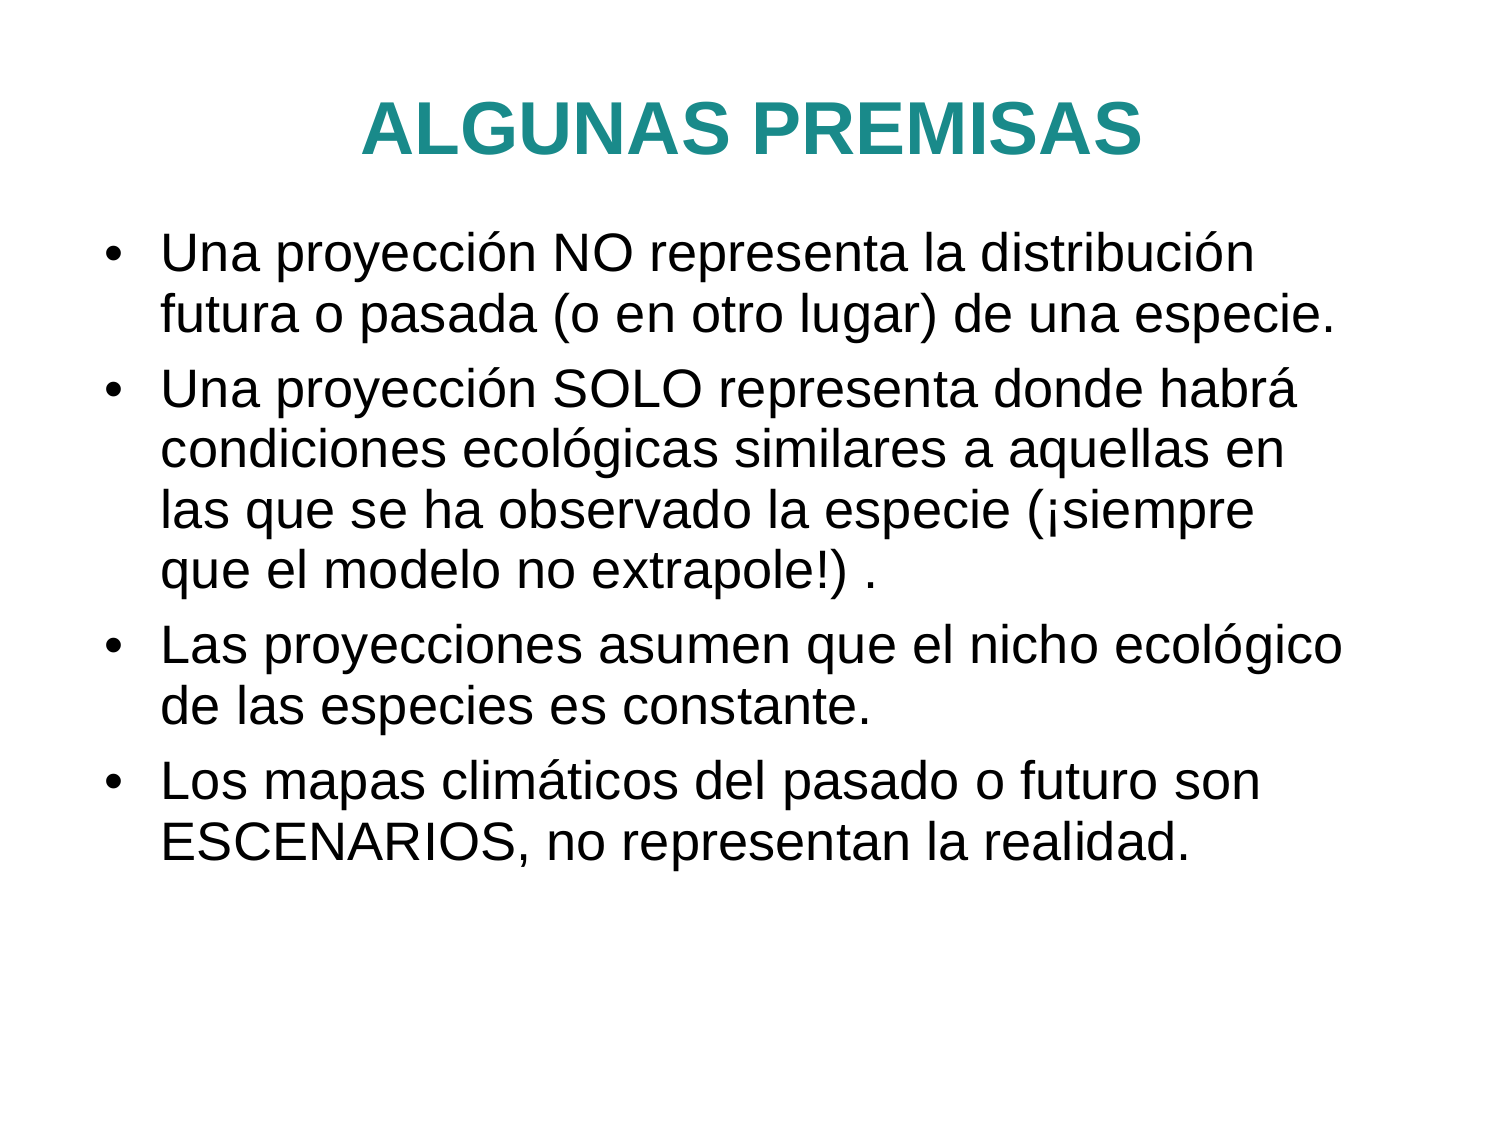

# ALGUNAS PREMISAS
Una proyección NO representa la distribución futura o pasada (o en otro lugar) de una especie.
Una proyección SOLO representa donde habrá condiciones ecológicas similares a aquellas en las que se ha observado la especie (¡siempre que el modelo no extrapole!) .
Las proyecciones asumen que el nicho ecológico de las especies es constante.
Los mapas climáticos del pasado o futuro son ESCENARIOS, no representan la realidad.